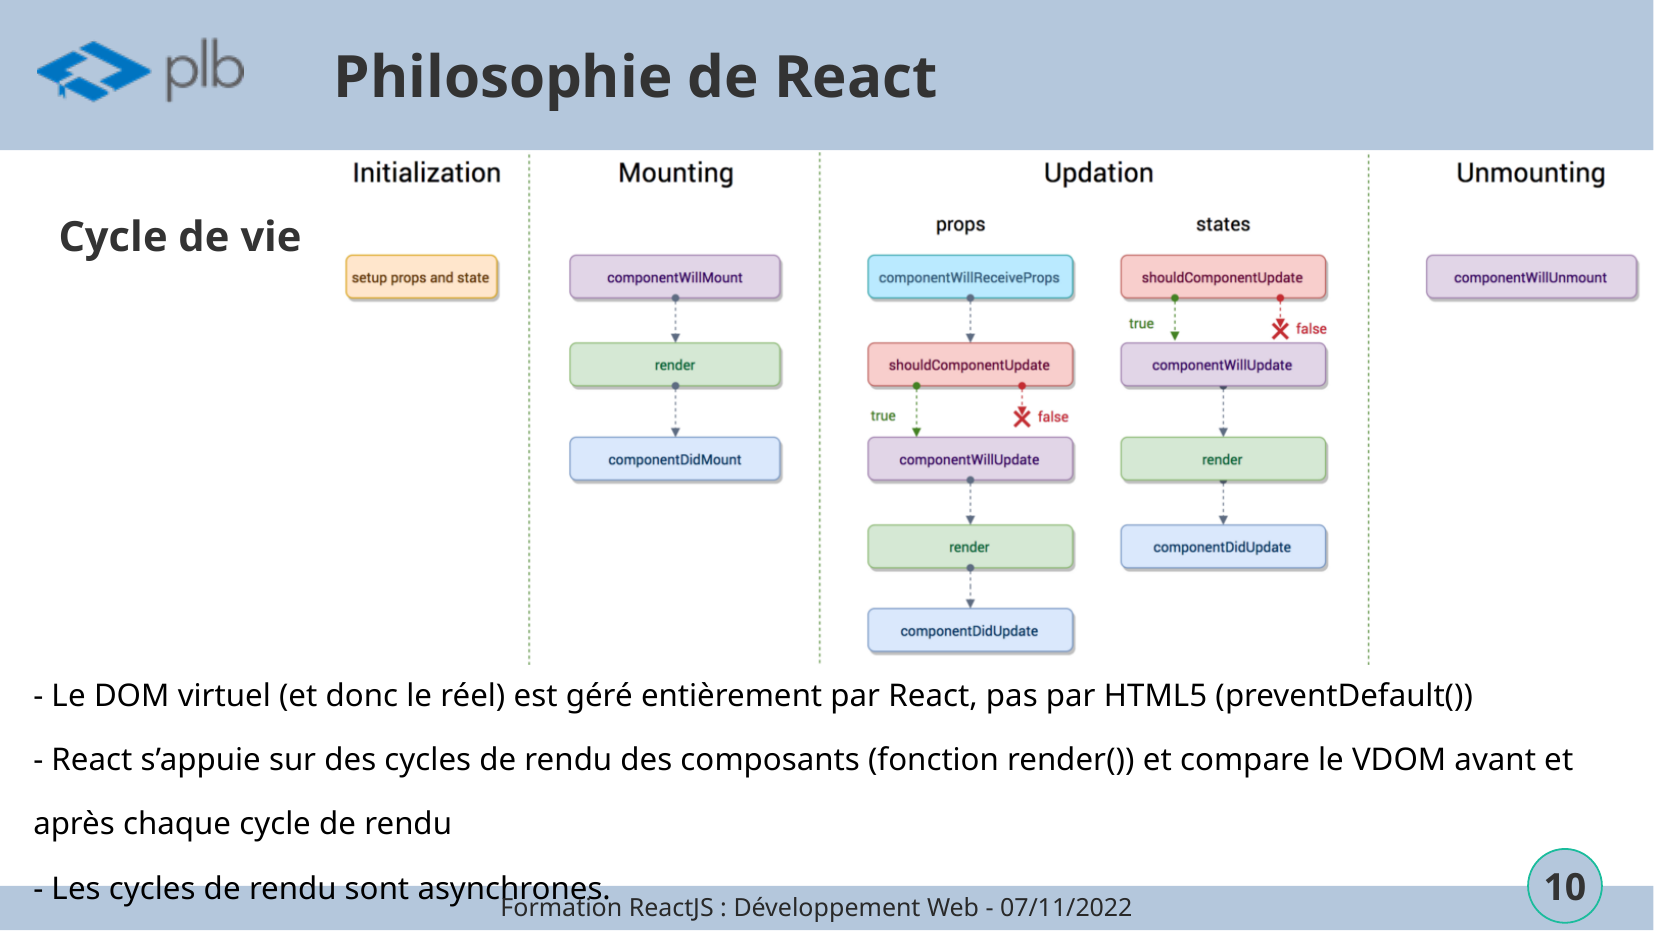

# Philosophie de React
Cycle de vie
- Le DOM virtuel (et donc le réel) est géré entièrement par React, pas par HTML5 (preventDefault())
- React s’appuie sur des cycles de rendu des composants (fonction render()) et compare le VDOM avant et après chaque cycle de rendu
- Les cycles de rendu sont asynchrones.
Formation ReactJS : Développement Web - 07/11/2022